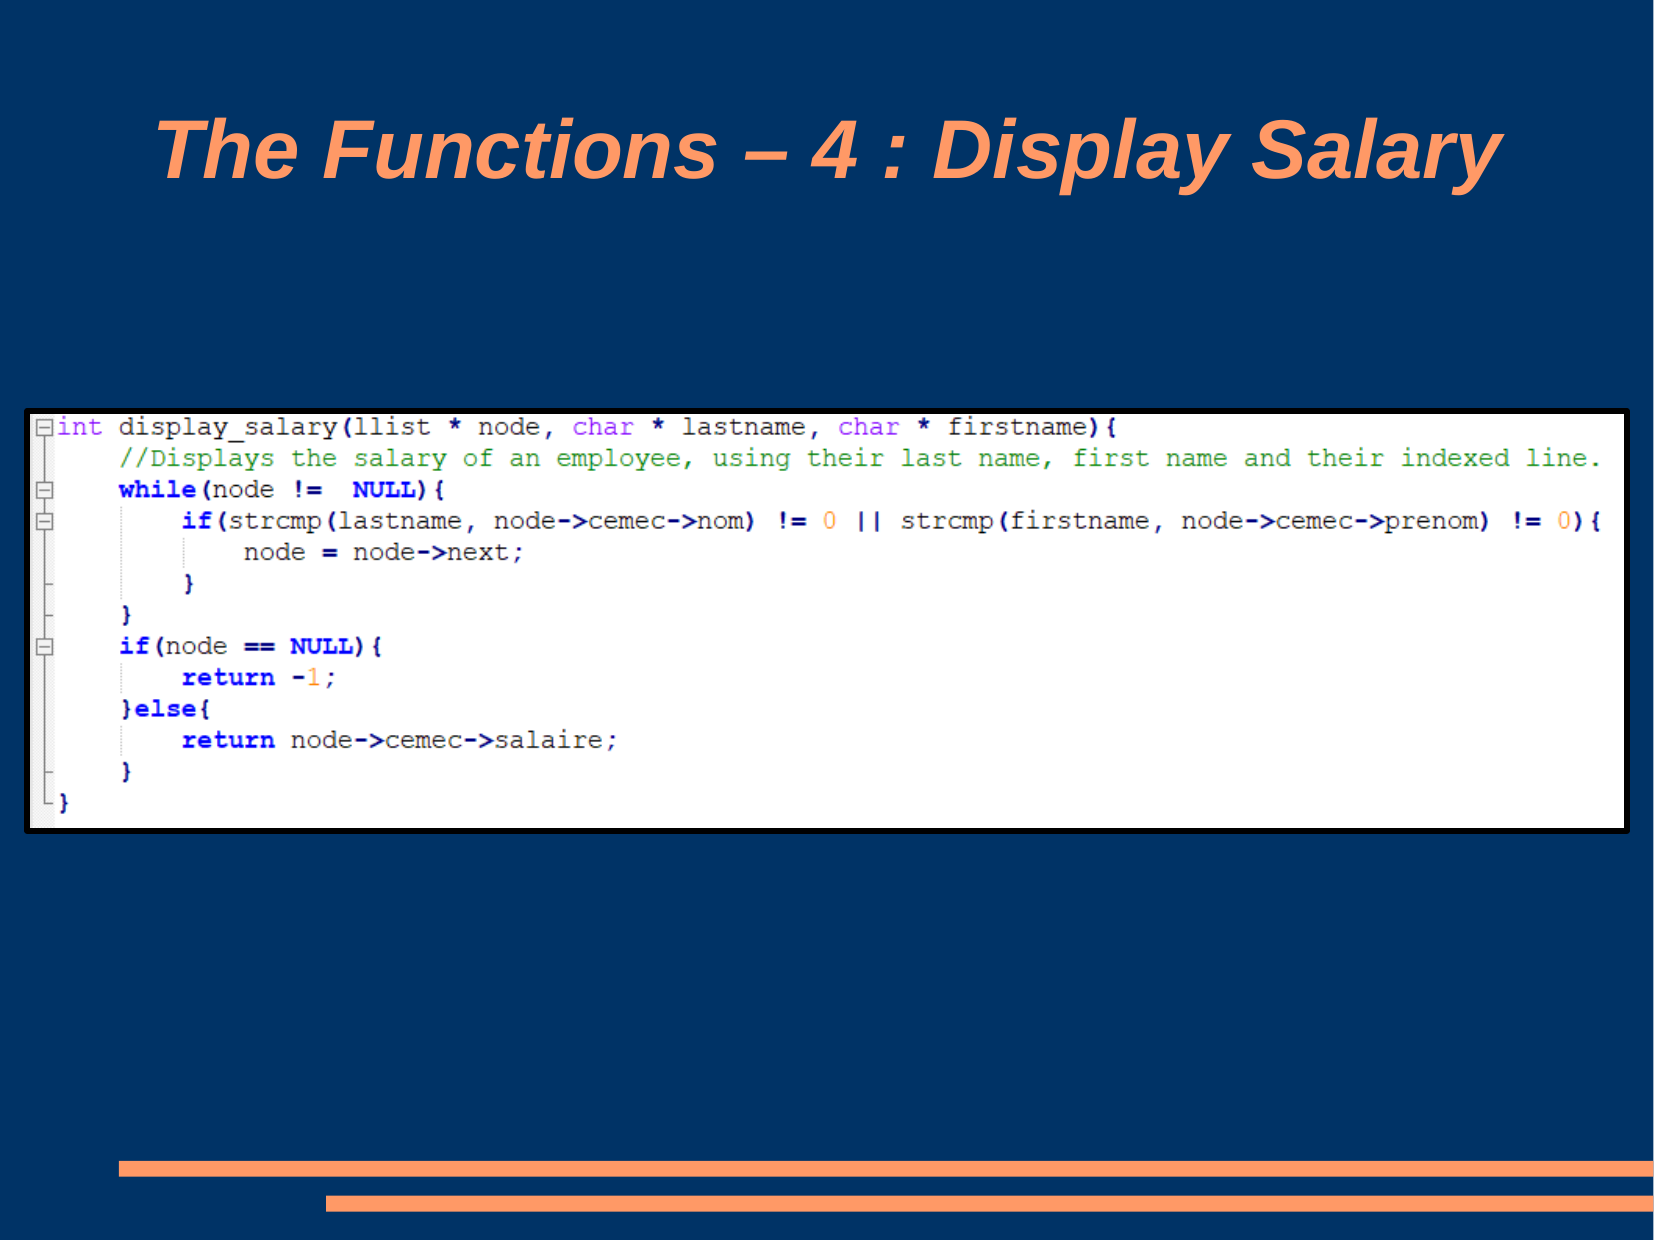

# The Functions – 4 : Display Salary